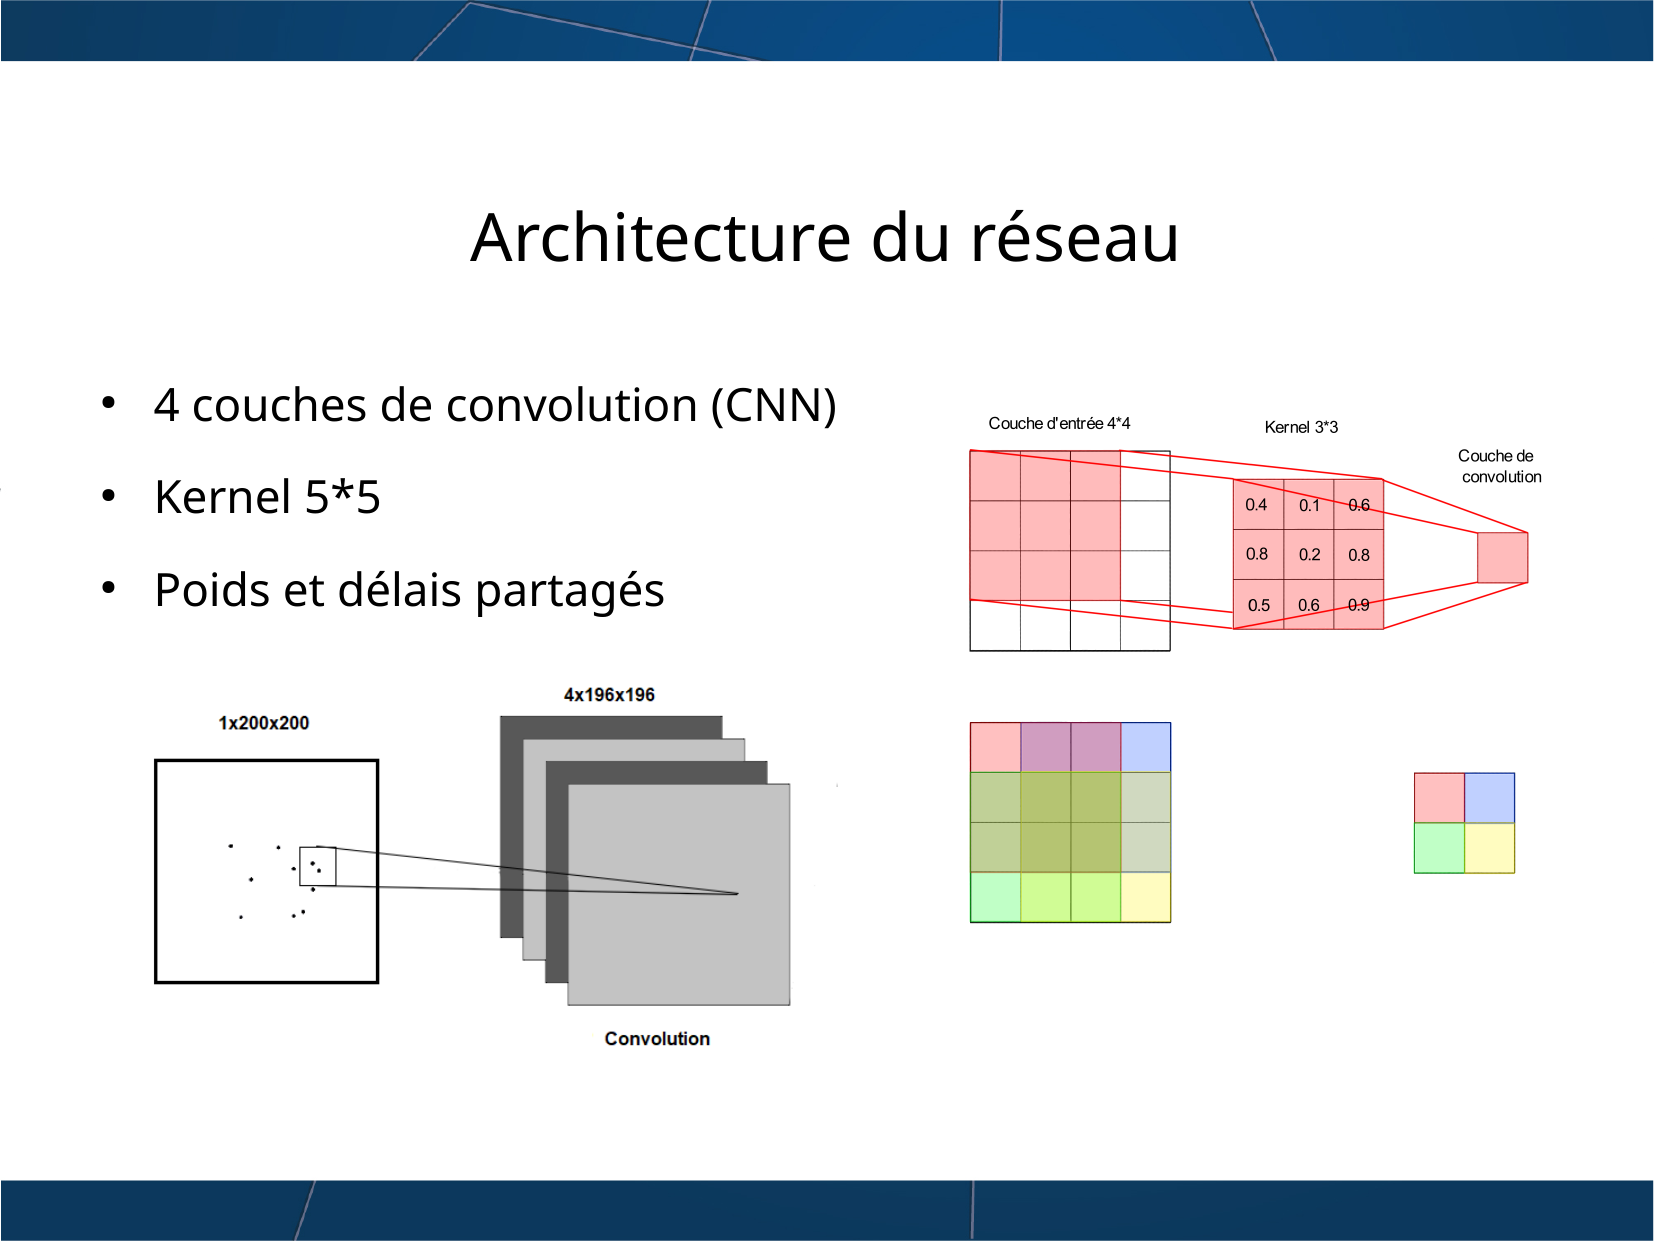

# Architecture du réseau
4 couches de convolution (CNN)
Kernel 5*5
Poids et délais partagés